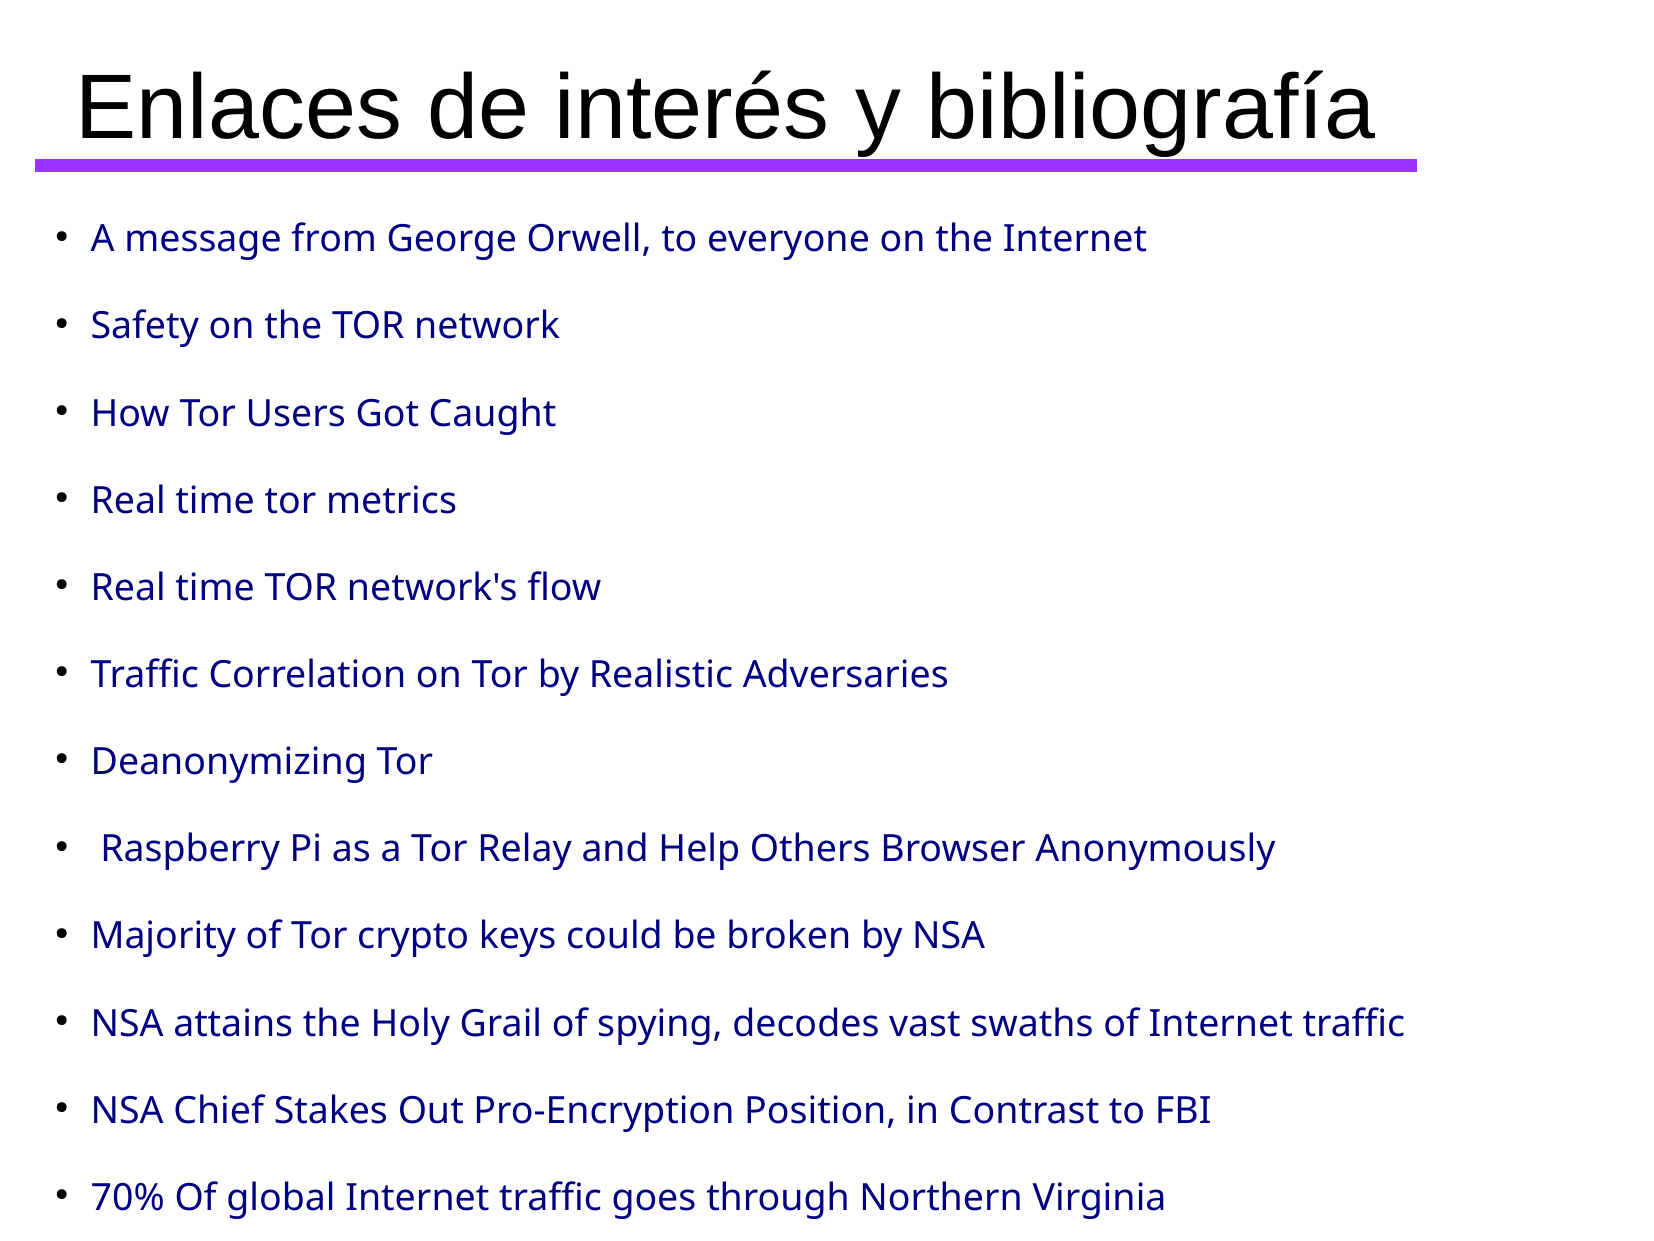

# Enlaces de interés y bibliografía
A message from George Orwell, to everyone on the Internet
Safety on the TOR network
How Tor Users Got Caught
Real time tor metrics
Real time TOR network's flow
Traffic Correlation on Tor by Realistic Adversaries
Deanonymizing Tor
 Raspberry Pi as a Tor Relay and Help Others Browser Anonymously
Majority of Tor crypto keys could be broken by NSA
NSA attains the Holy Grail of spying, decodes vast swaths of Internet traffic
NSA Chief Stakes Out Pro-Encryption Position, in Contrast to FBI
70% Of global Internet traffic goes through Northern Virginia